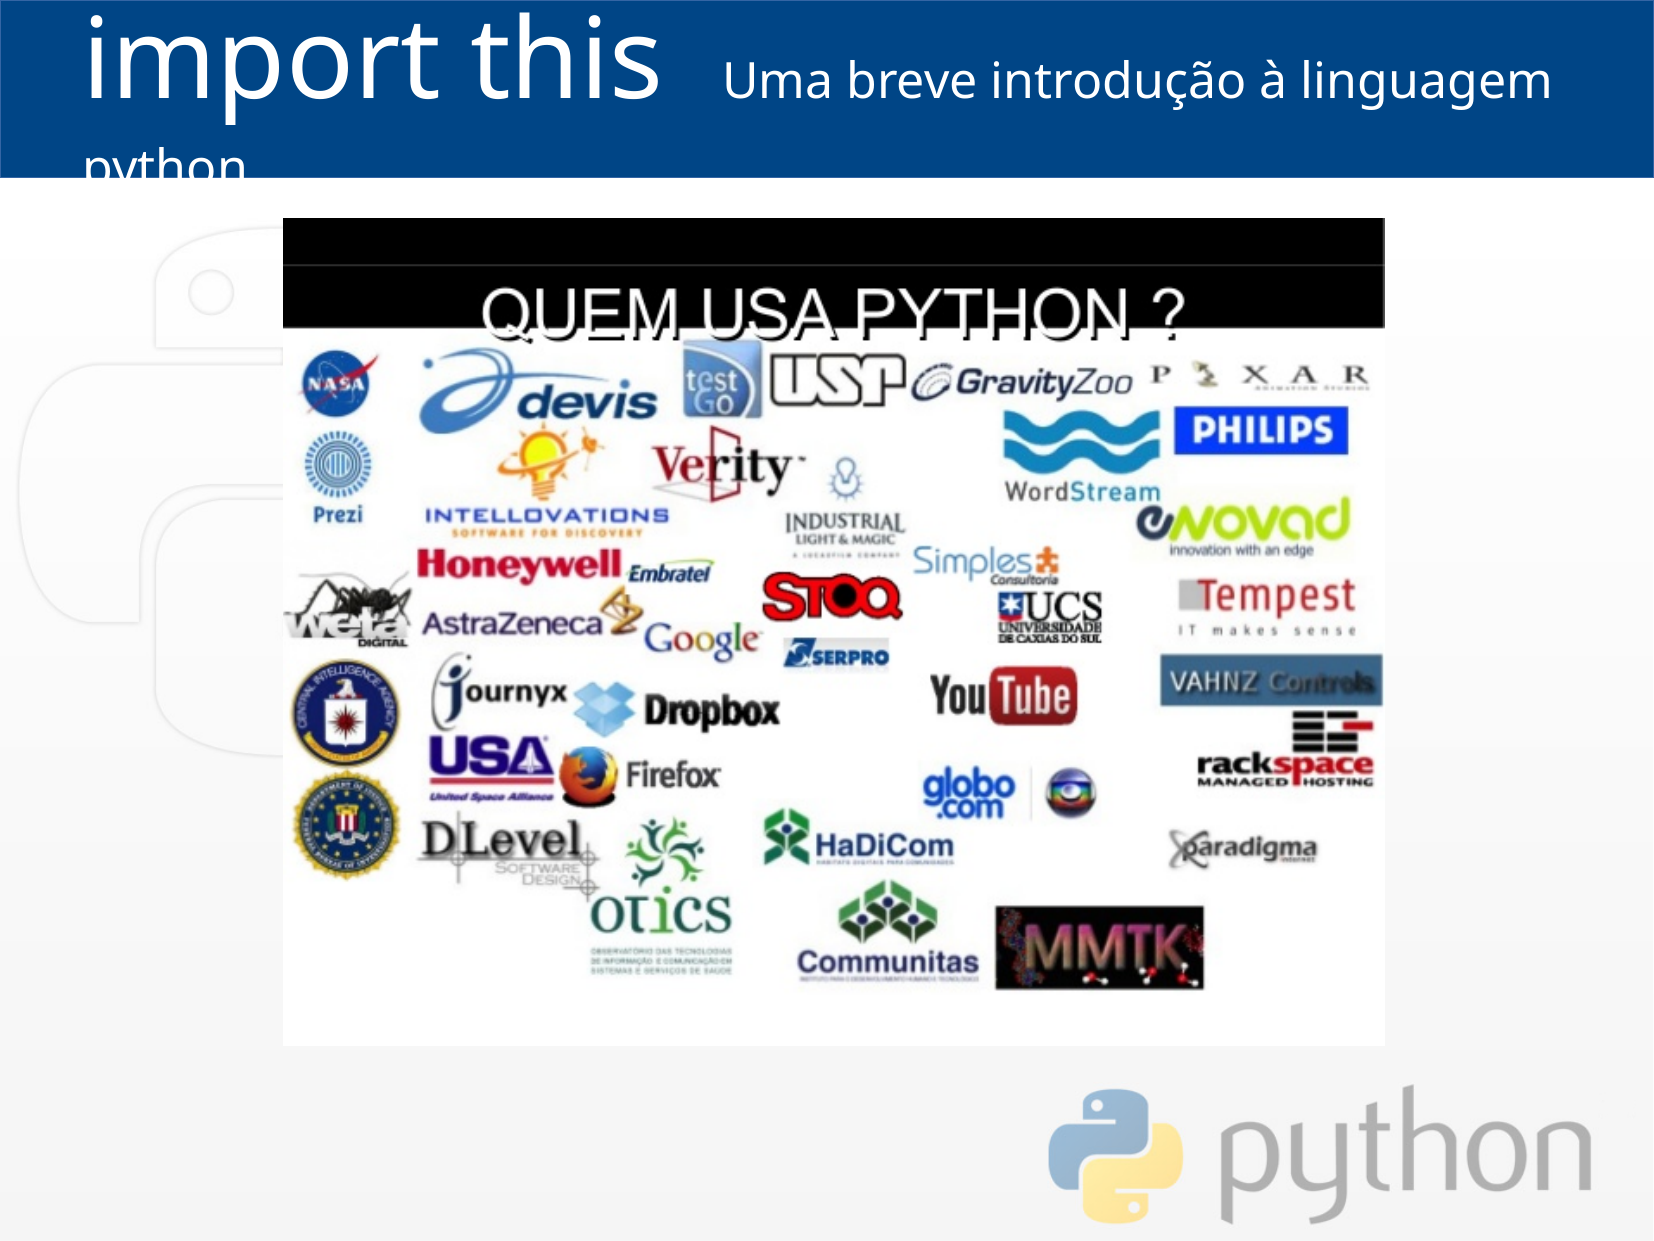

# import this Uma breve introdução à linguagem python